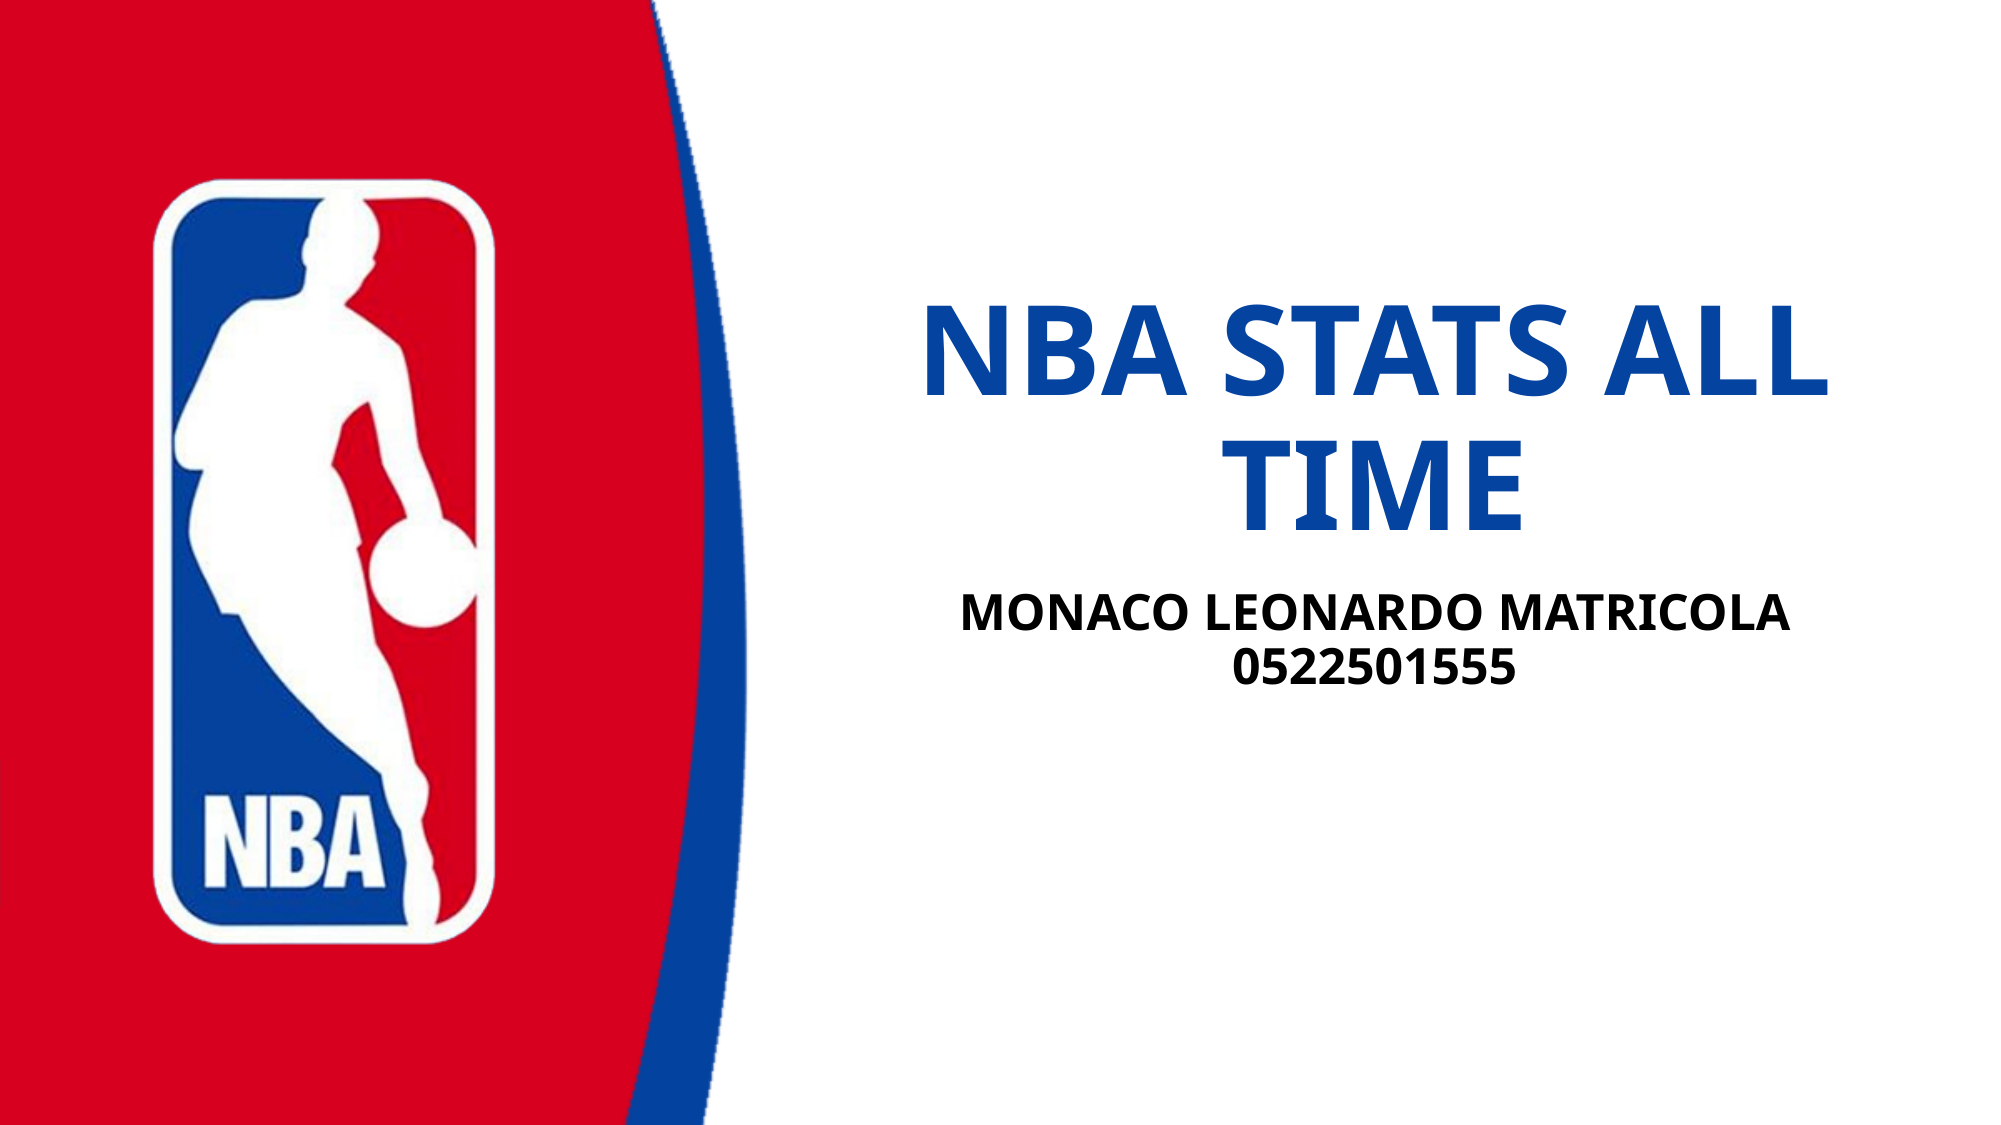

# NBA STATS ALL TIME
MONACO LEONARDO MATRICOLA 0522501555